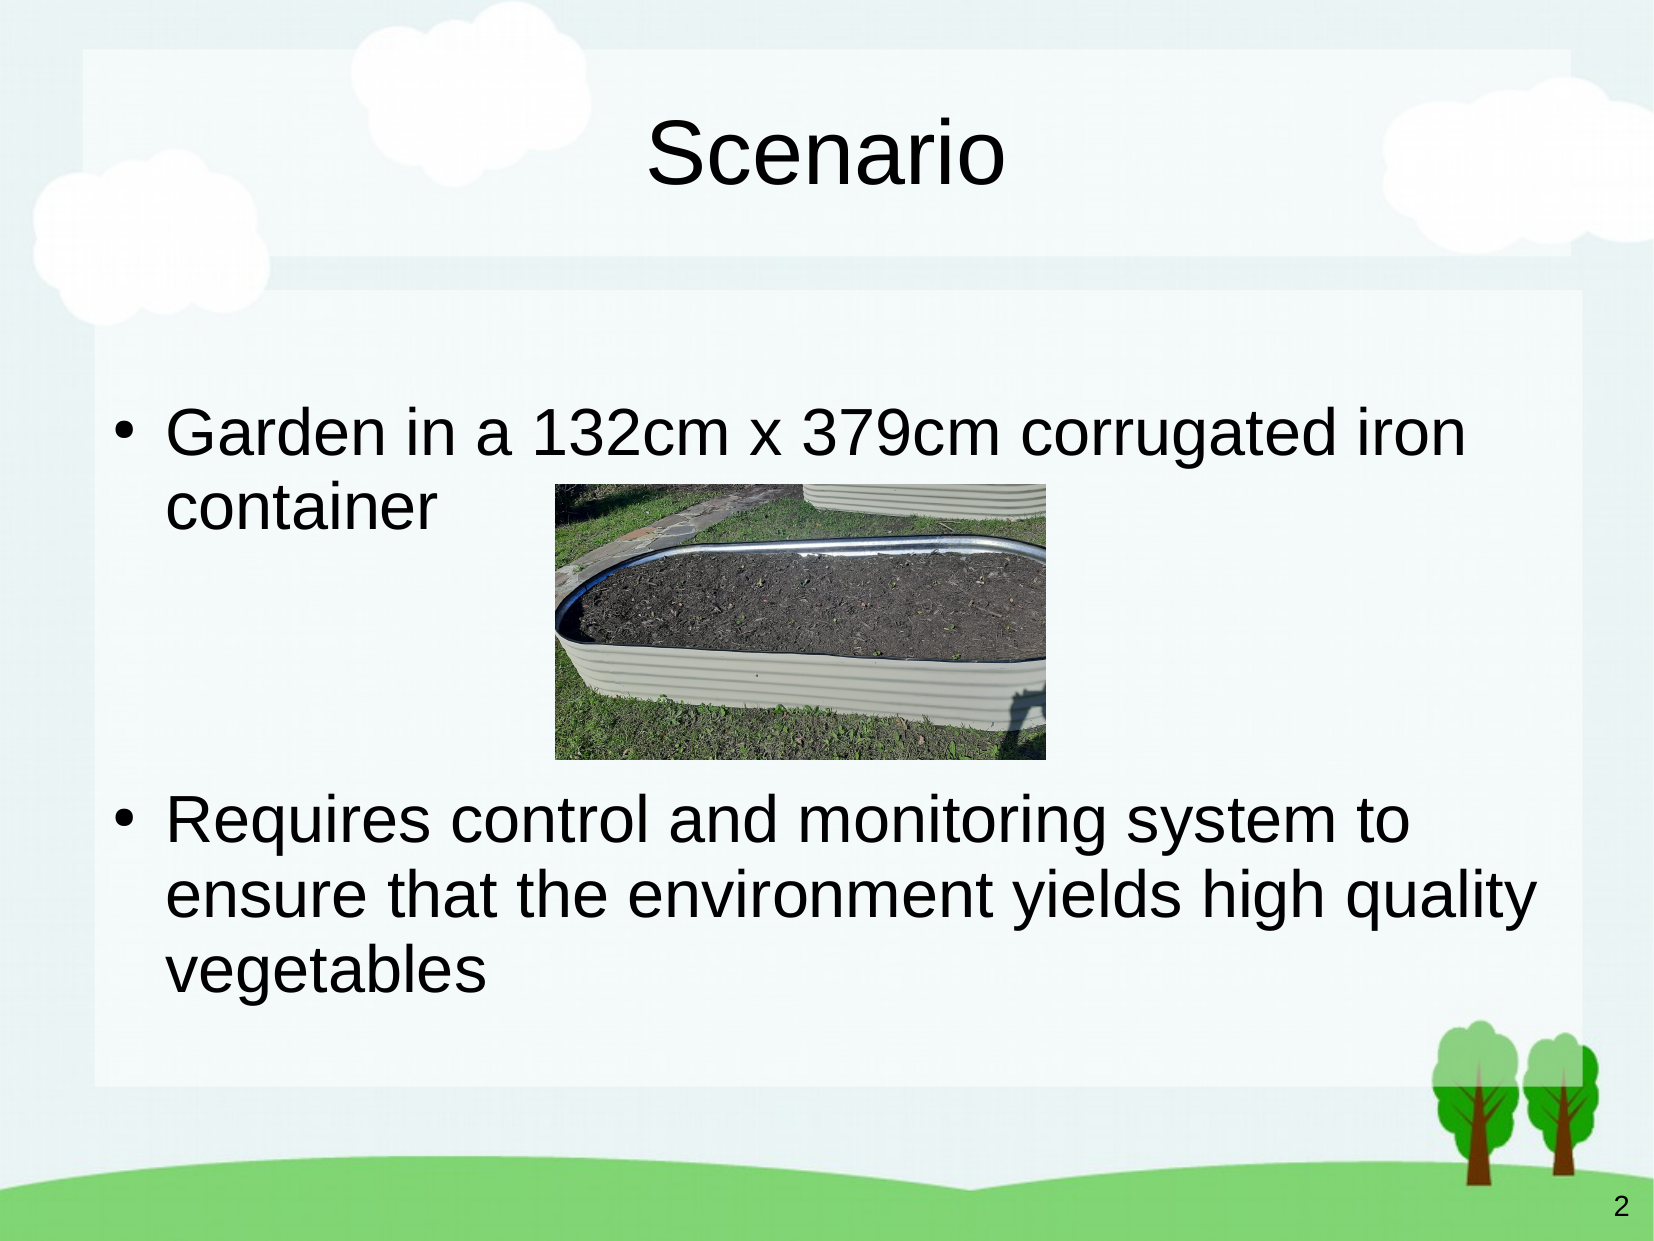

# Scenario
Garden in a 132cm x 379cm corrugated iron container
Requires control and monitoring system to ensure that the environment yields high quality vegetables
2